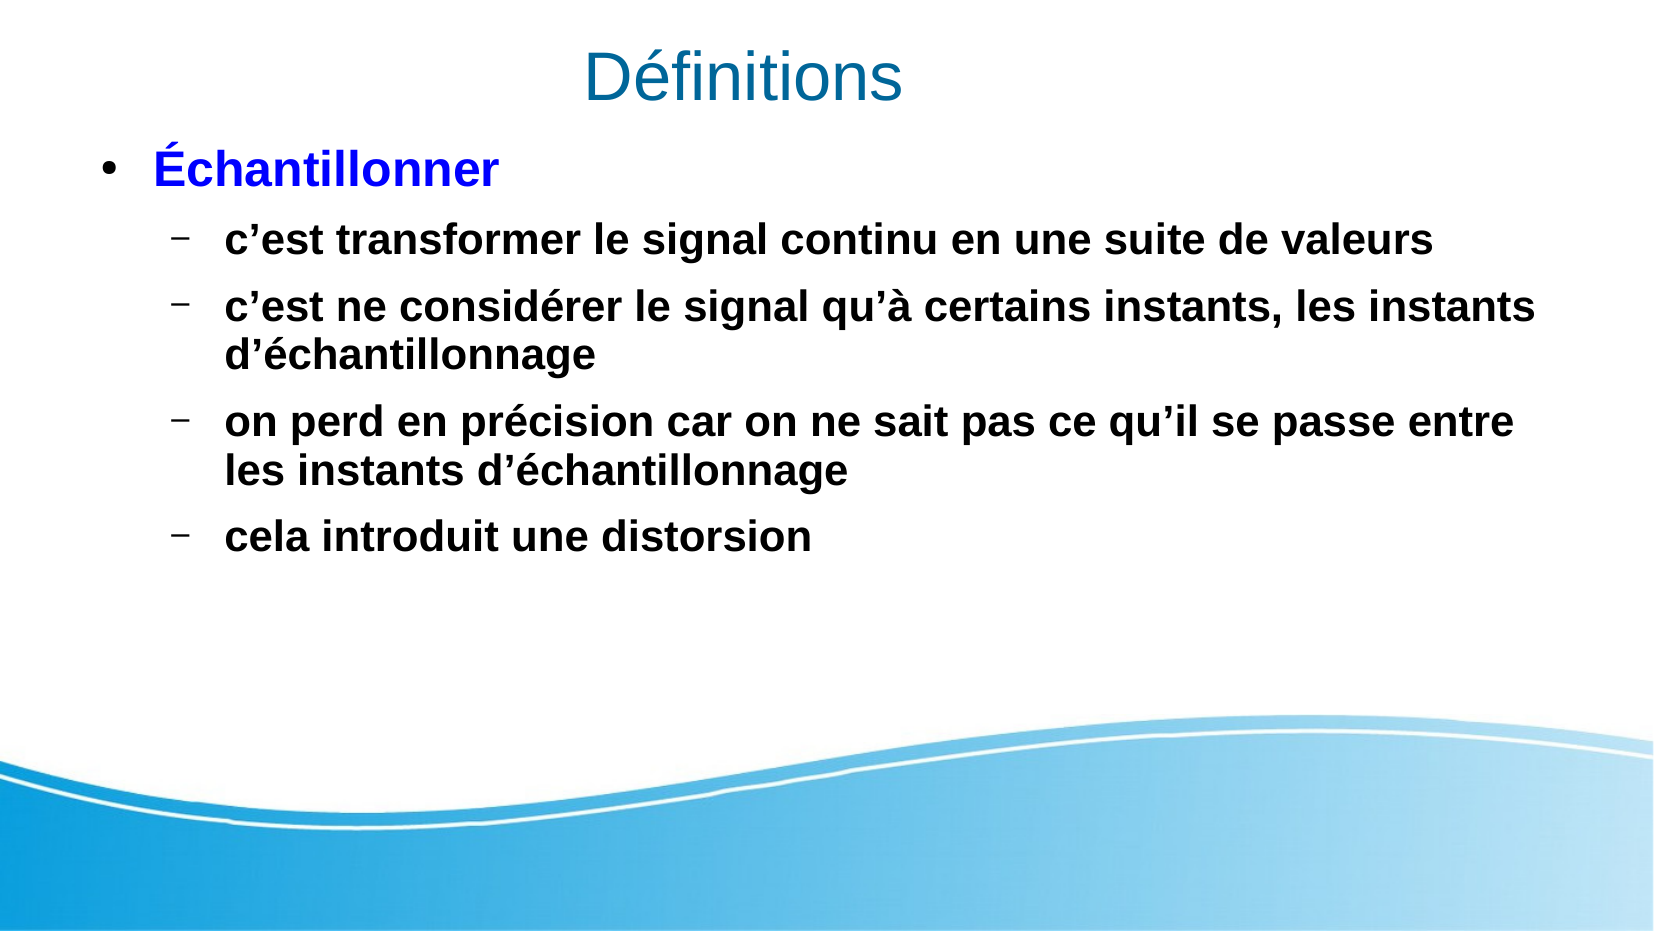

# Définitions
Échantillonner
c’est transformer le signal continu en une suite de valeurs
c’est ne considérer le signal qu’à certains instants, les instants d’échantillonnage
on perd en précision car on ne sait pas ce qu’il se passe entre les instants d’échantillonnage
cela introduit une distorsion